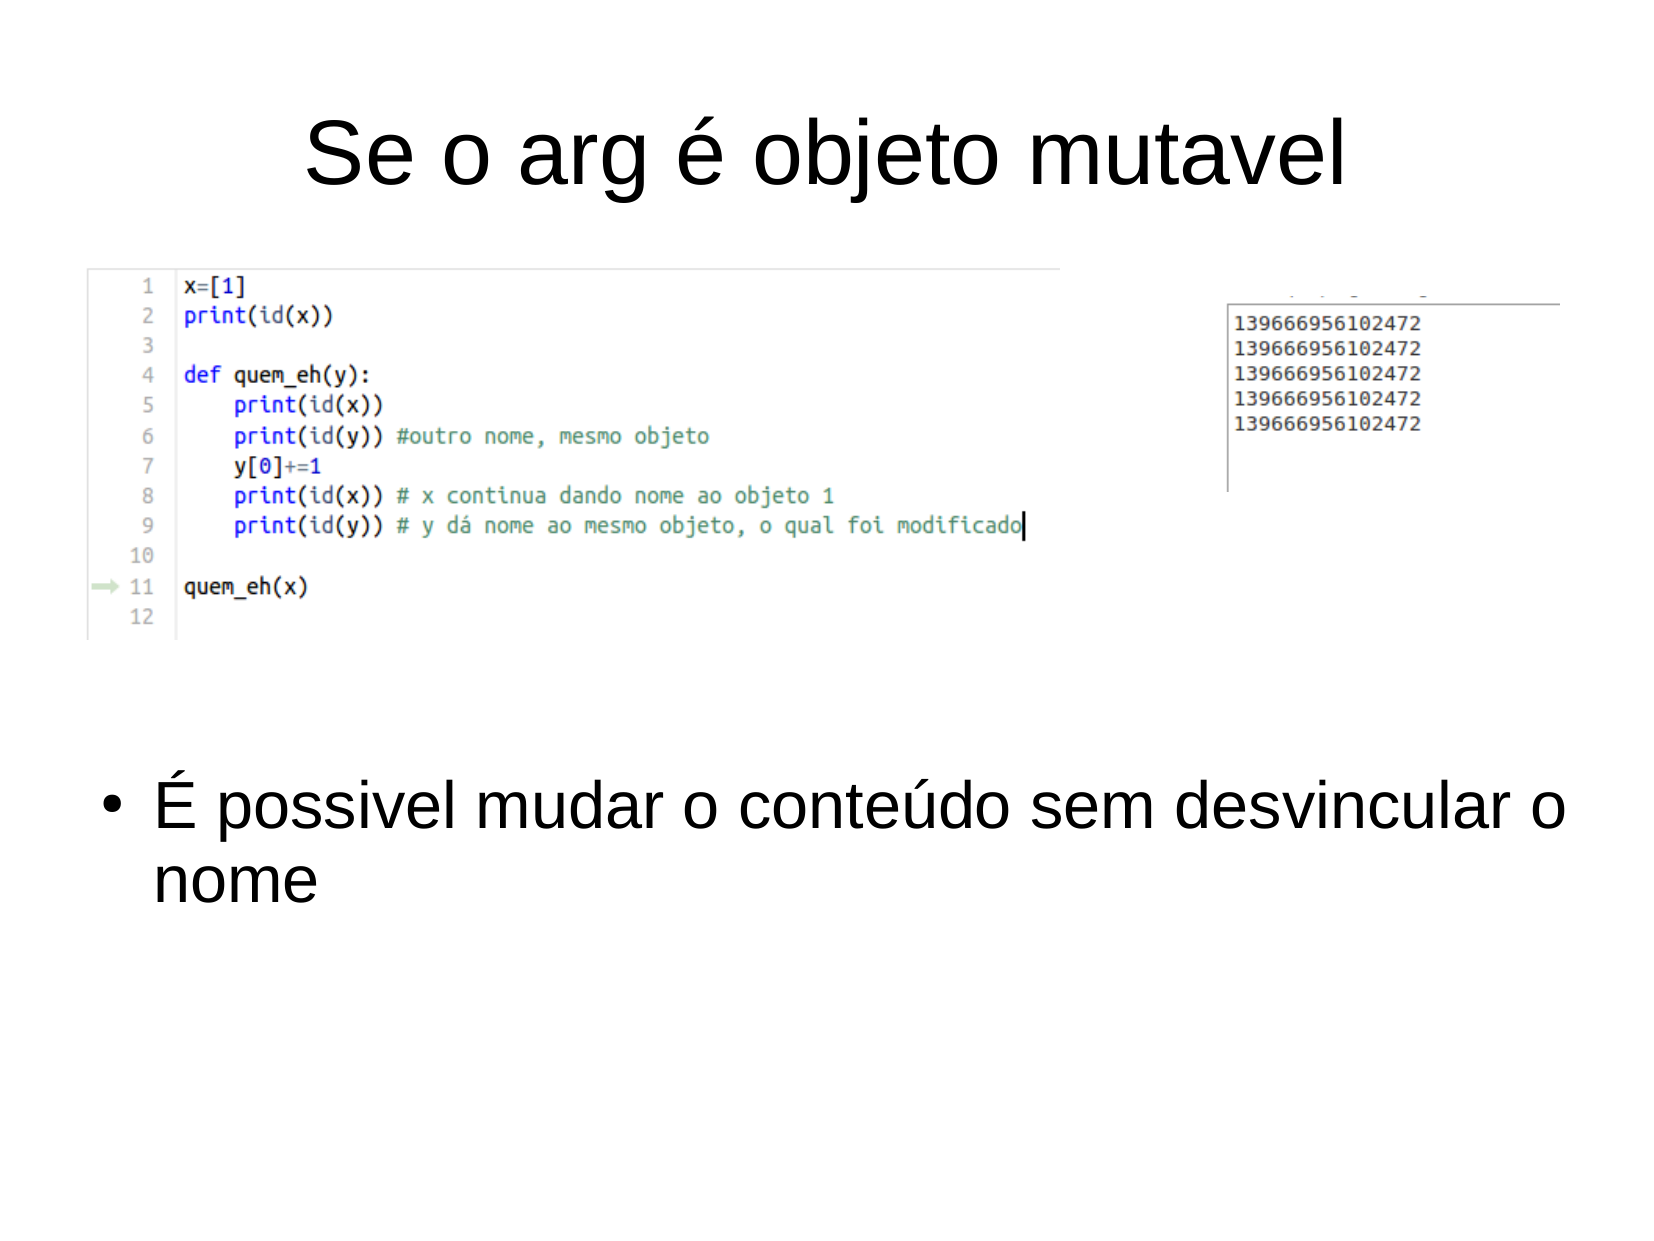

# Se o arg é objeto mutavel
É possivel mudar o conteúdo sem desvincular o nome